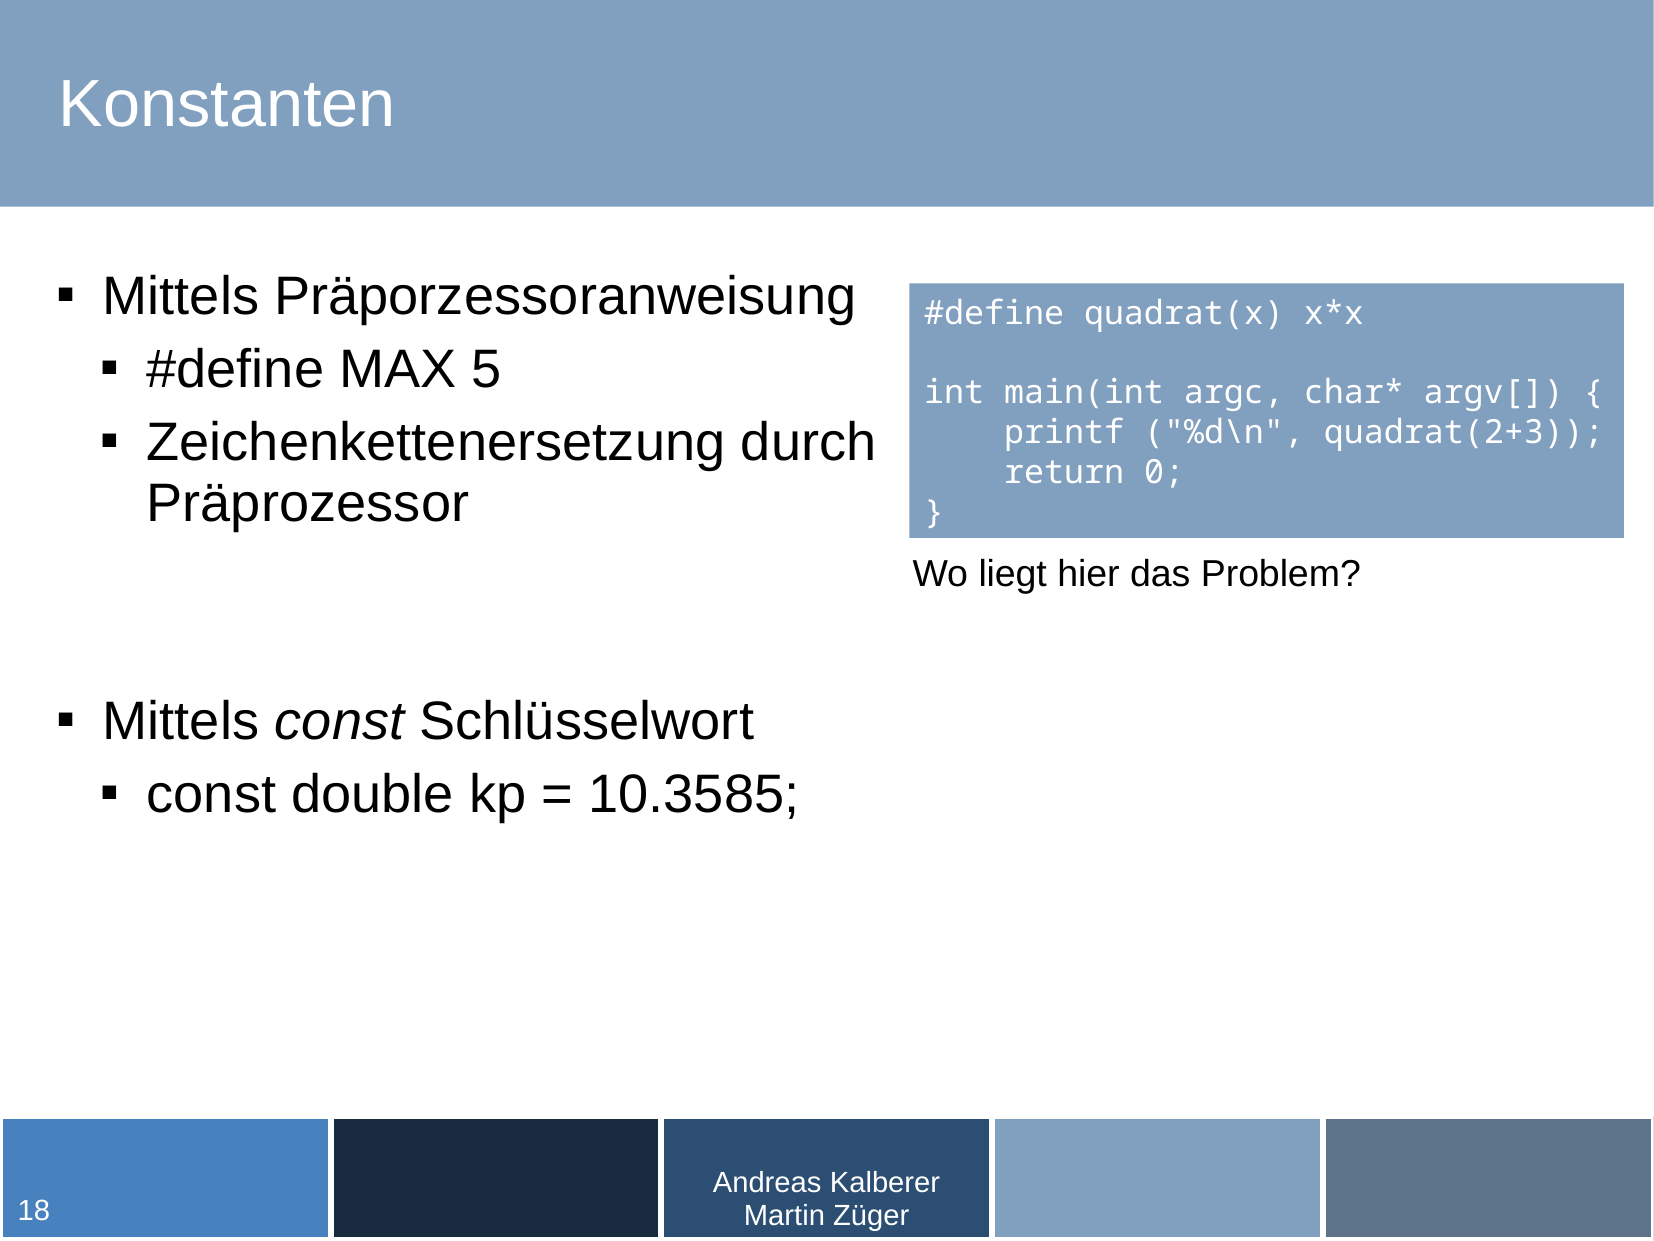

# Konstanten
Mittels Präporzessoranweisung
#define MAX 5
Zeichenkettenersetzung durch Präprozessor
Mittels const Schlüsselwort
const double kp = 10.3585;
#define quadrat(x) x*x
int main(int argc, char* argv[]) {
 printf ("%d\n", quadrat(2+3));
 return 0;
}
Wo liegt hier das Problem?
LibreOffice Productivity Suite
18